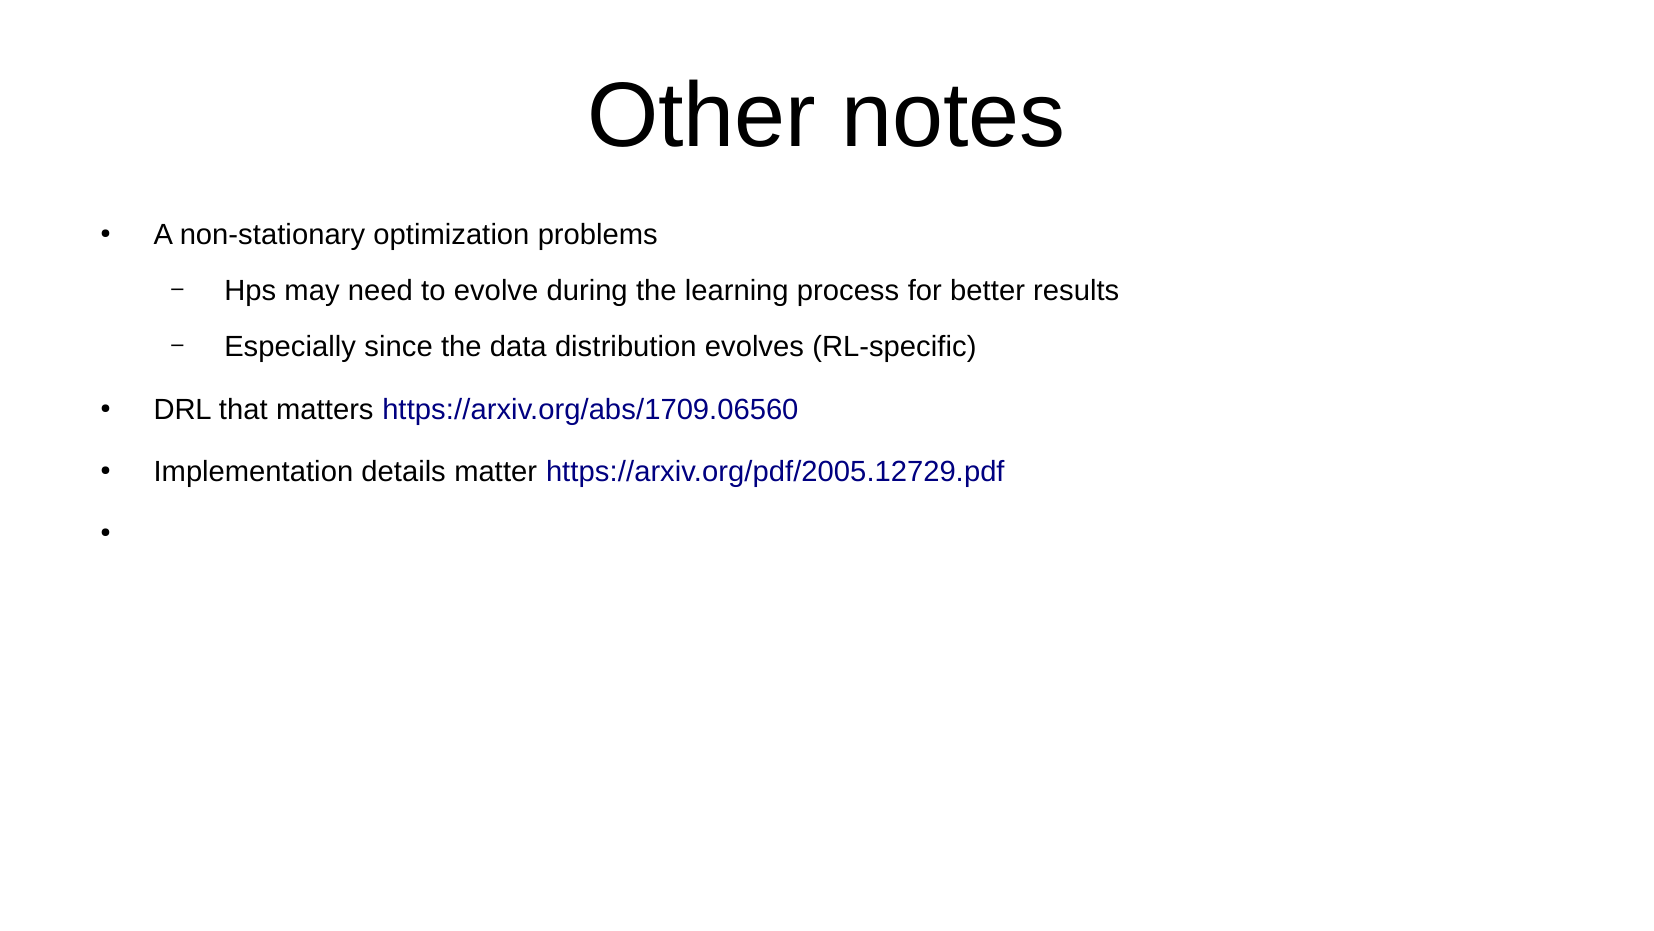

# Other notes
A non-stationary optimization problems
Hps may need to evolve during the learning process for better results
Especially since the data distribution evolves (RL-specific)
DRL that matters https://arxiv.org/abs/1709.06560
Implementation details matter https://arxiv.org/pdf/2005.12729.pdf